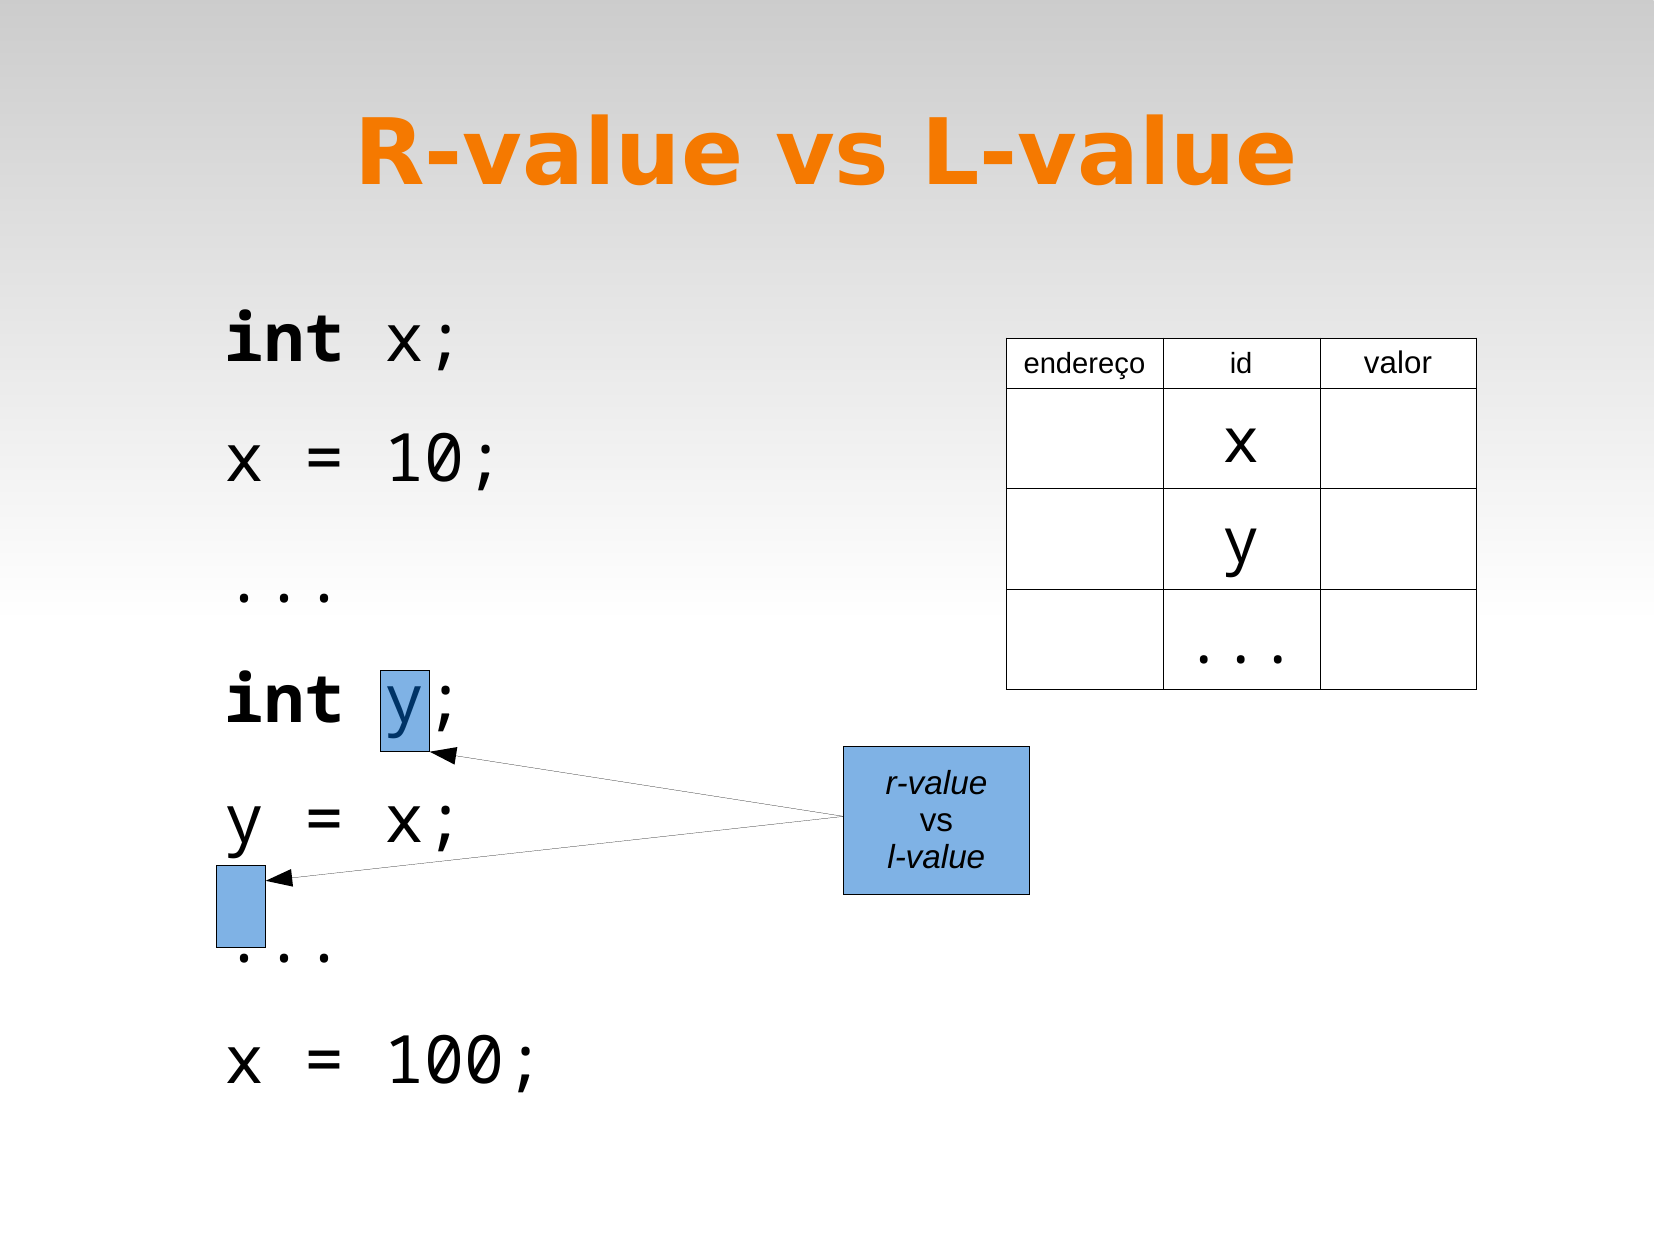

# R-value vs L-value
int x;
x = 10;
...
int y;
y = x;
...
x = 100;
| endereço | id | valor |
| --- | --- | --- |
| | x | |
| | y | |
| | ... | |
r-value
vs
l-value